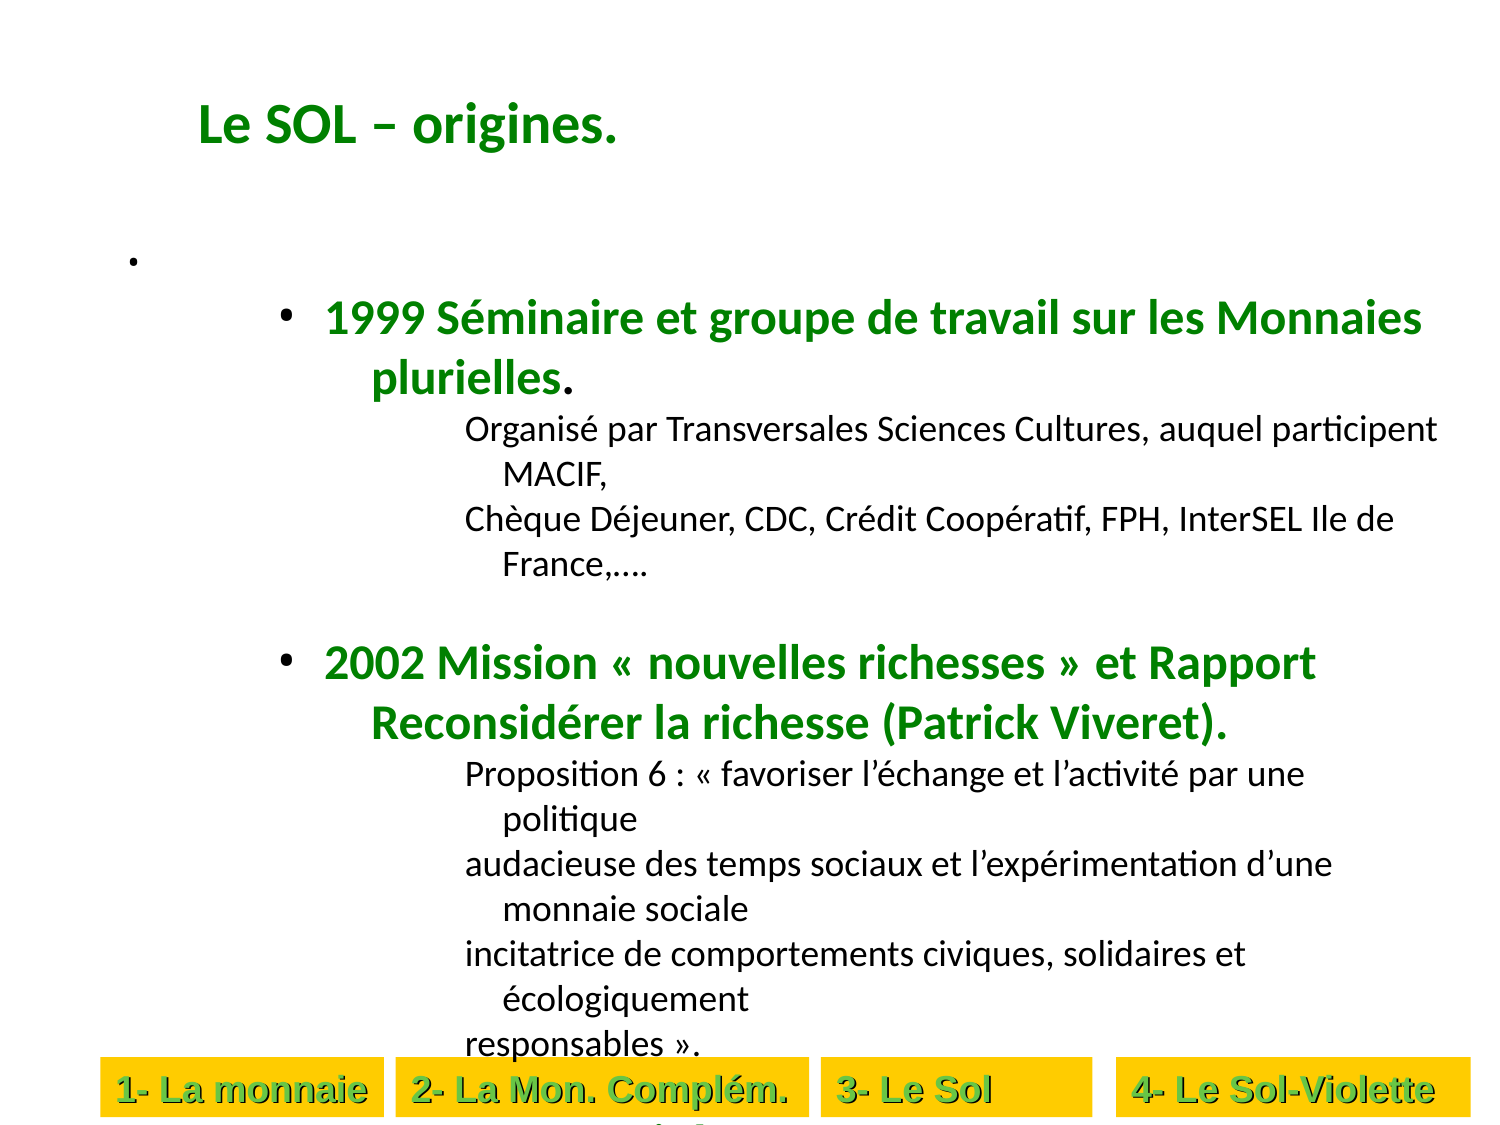

Le SOL – origines.
1999 Séminaire et groupe de travail sur les Monnaies plurielles.
Organisé par Transversales Sciences Cultures, auquel participent MACIF,
Chèque Déjeuner, CDC, Crédit Coopératif, FPH, InterSEL Ile de France,….
2002 Mission « nouvelles richesses » et Rapport Reconsidérer la richesse (Patrick Viveret).
Proposition 6 : « favoriser l’échange et l’activité par une politique
audacieuse des temps sociaux et l’expérimentation d’une monnaie sociale
incitatrice de comportements civiques, solidaires et écologiquement
responsables ».
2005: Opportunité EQUAL: démarrage de l’expérimentation SOL